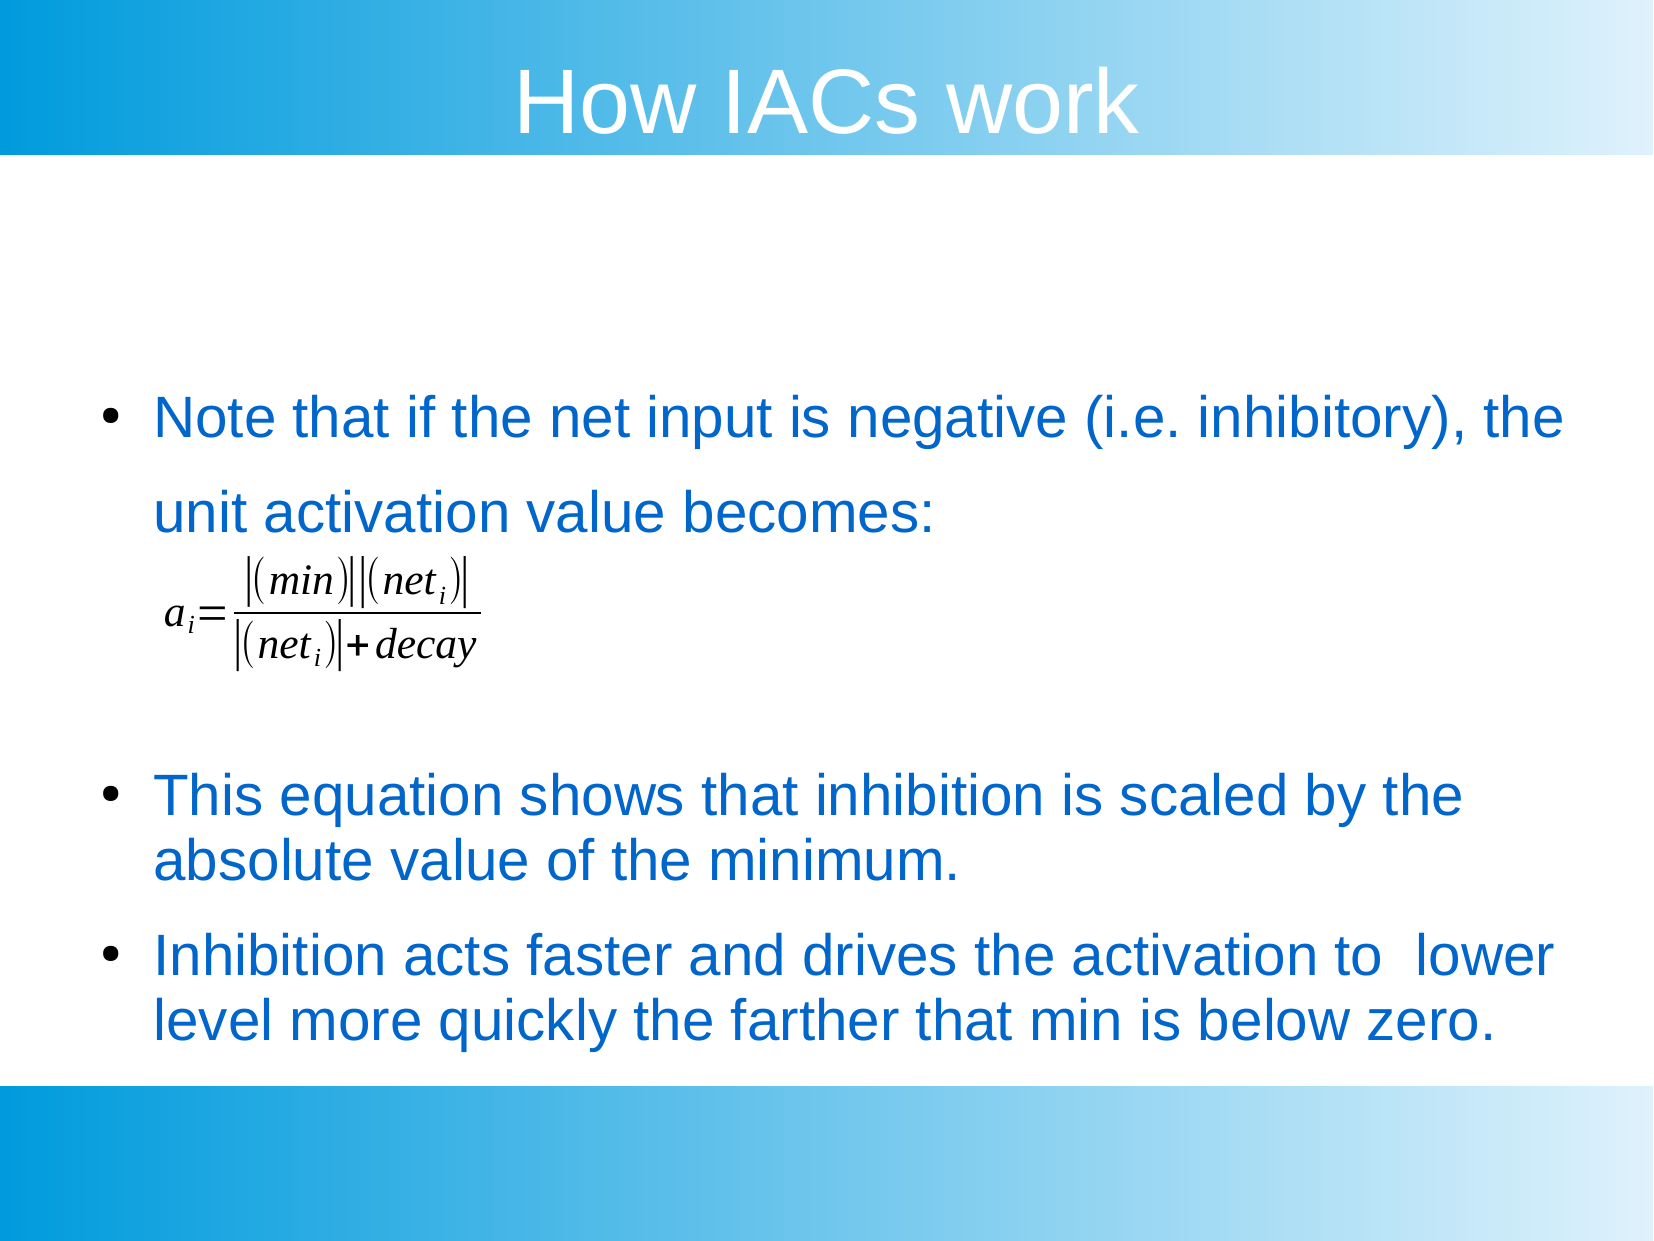

# How IACs work
Note that if the net input is negative (i.e. inhibitory), the
unit activation value becomes:
This equation shows that inhibition is scaled by the absolute value of the minimum.
Inhibition acts faster and drives the activation to lower level more quickly the farther that min is below zero.